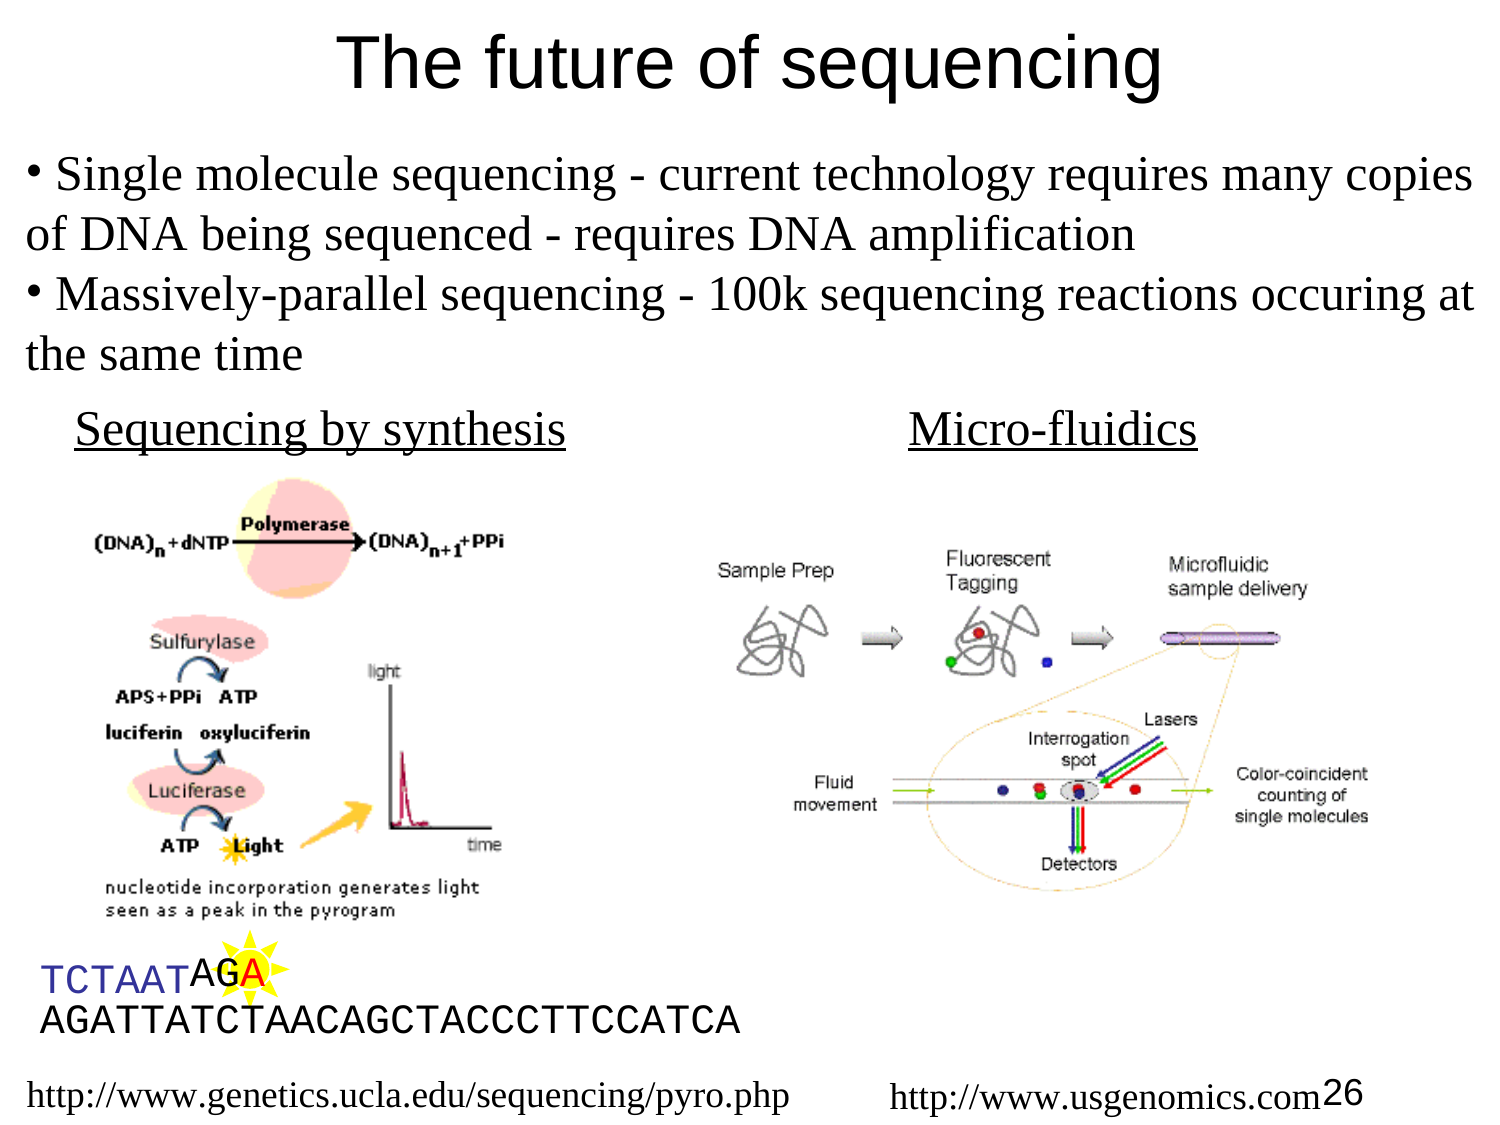

# The future of sequencing
 Single molecule sequencing - current technology requires many copies
of DNA being sequenced - requires DNA amplification
 Massively-parallel sequencing - 100k sequencing reactions occuring at
the same time
Sequencing by synthesis
Micro-fluidics
A
G
A
TCTAAT
AGATTATCTAACAGCTACCCTTCCATCA
http://www.genetics.ucla.edu/sequencing/pyro.php
http://www.usgenomics.com
26